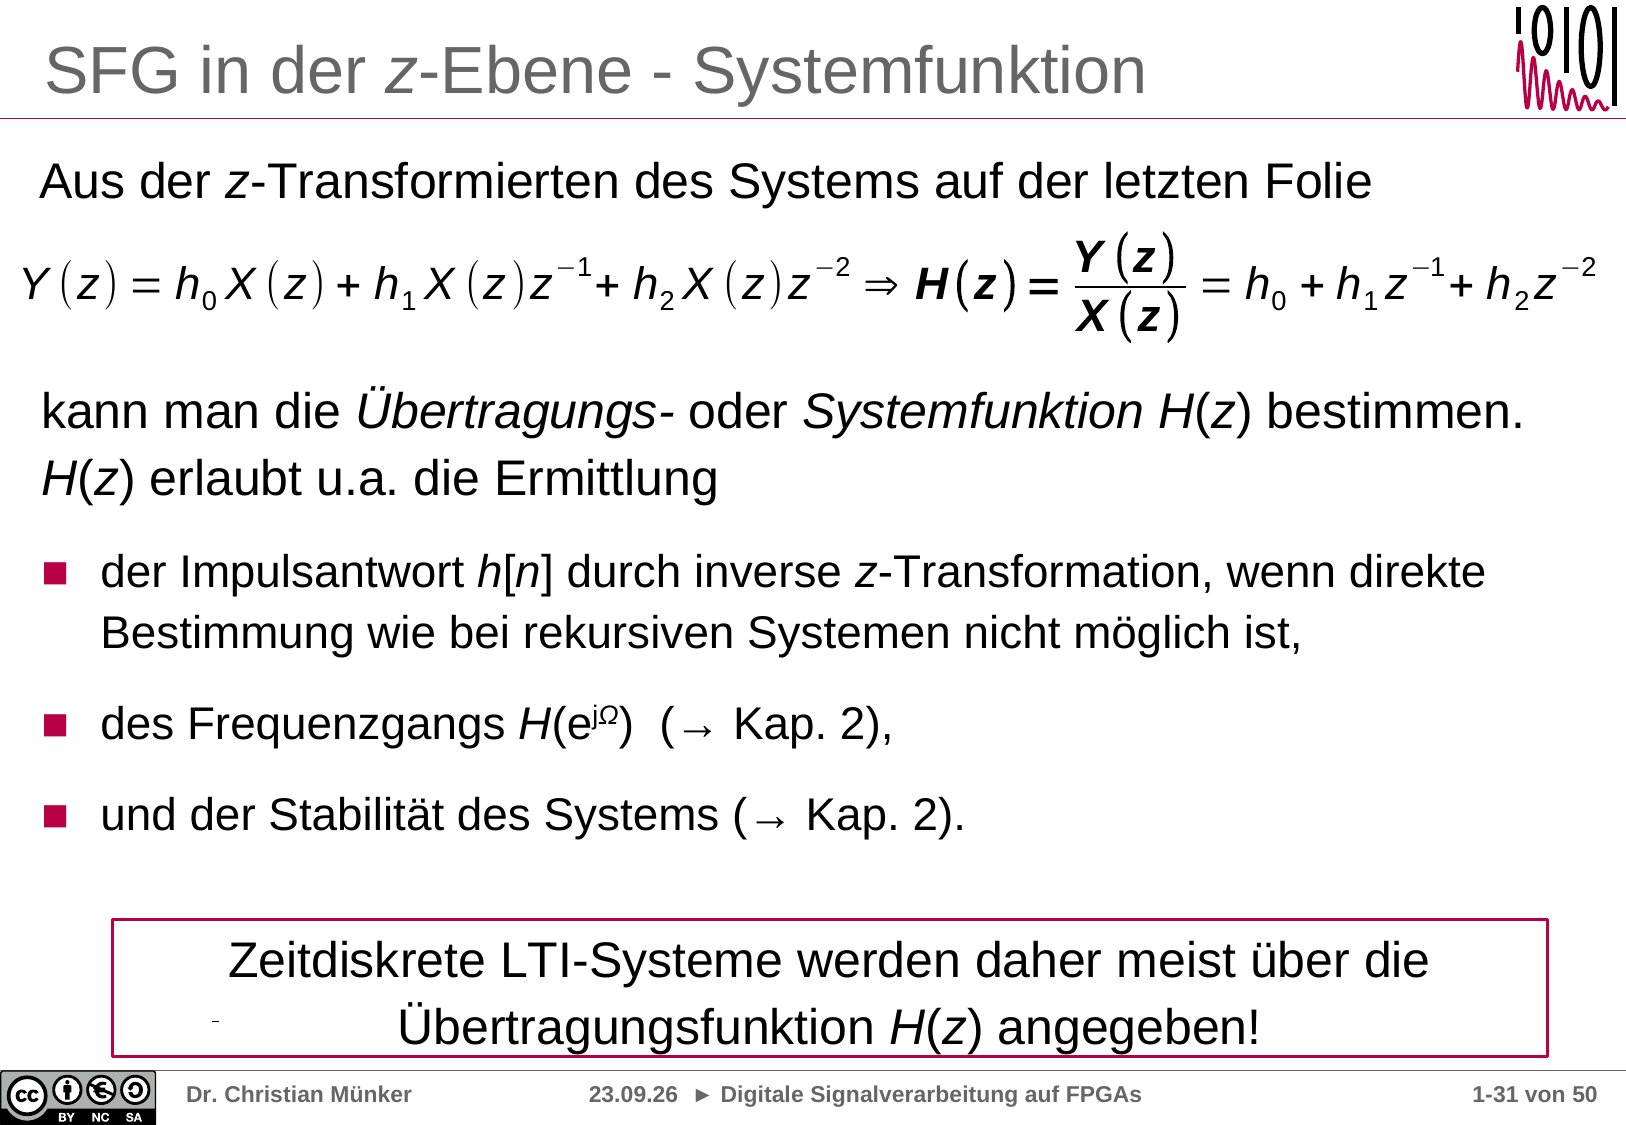

# SFG in der z-Ebene - Systemfunktion
Aus der z-Transformierten des Systems auf der letzten Folie
kann man die Übertragungs- oder Systemfunktion H(z) bestimmen. H(z) erlaubt u.a. die Ermittlung
der Impulsantwort h[n] durch inverse z-Transformation, wenn direkte Bestimmung wie bei rekursiven Systemen nicht möglich ist,
des Frequenzgangs H(ejΩ) (→ Kap. 2),
und der Stabilität des Systems (→ Kap. 2).
Zeitdiskrete LTI-Systeme werden daher meist über die Übertragungsfunktion H(z) angegeben!
y[n] = h0 x [n] + h1 x [n – 1] + h2 x [n – 2]